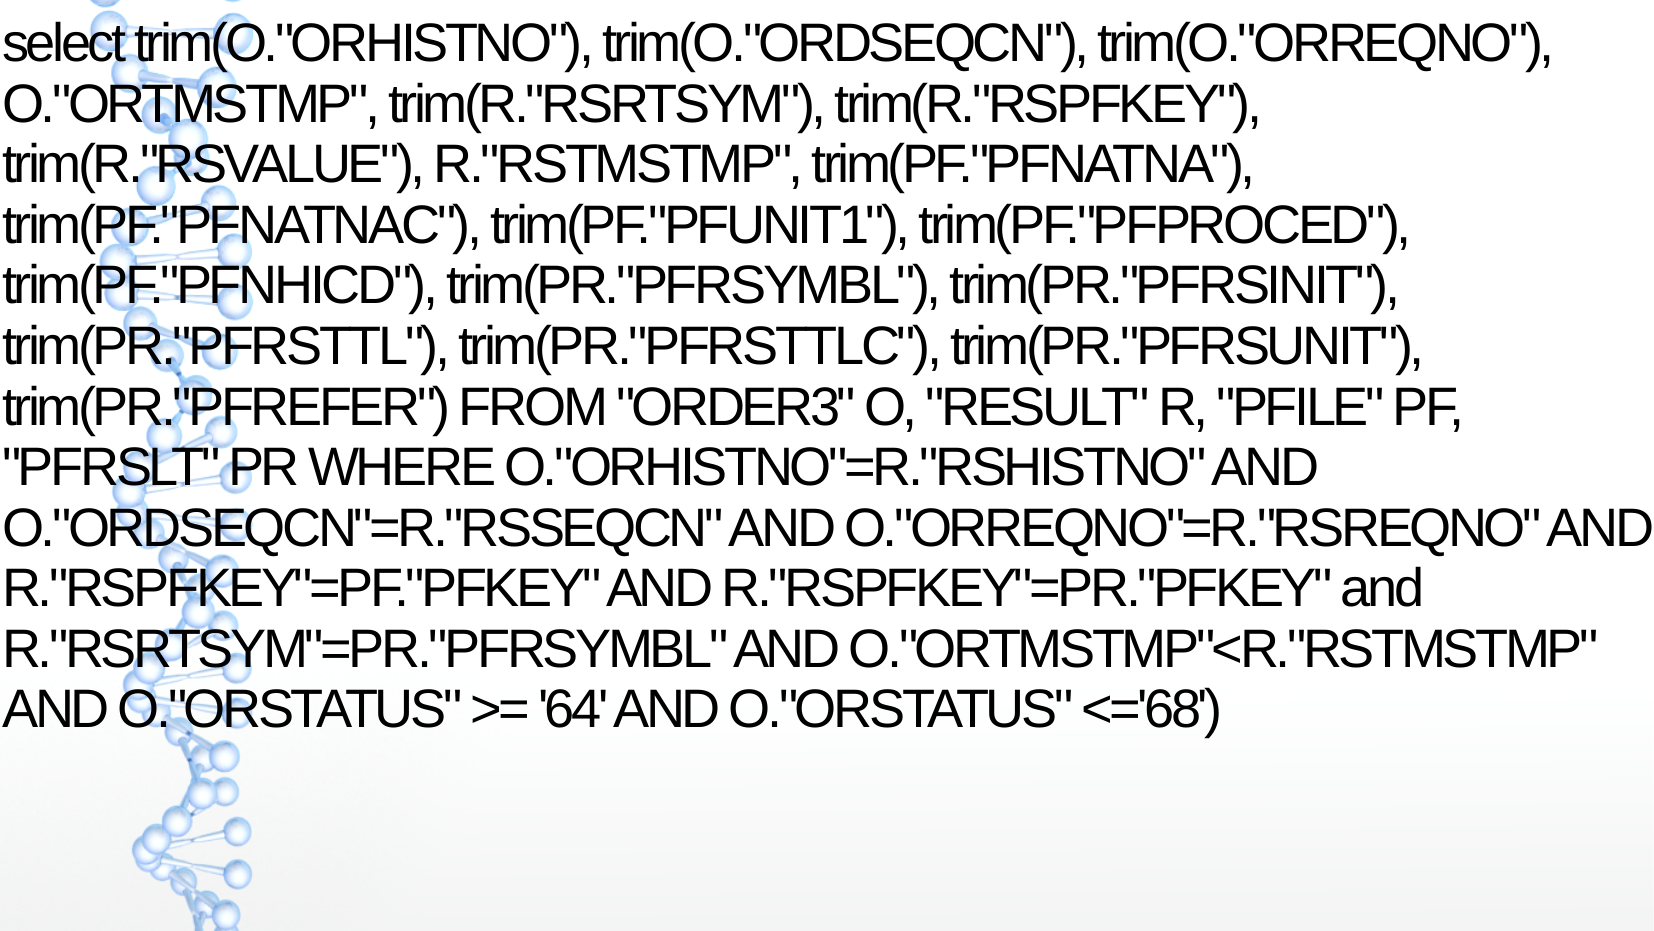

select trim(O."ORHISTNO"), trim(O."ORDSEQCN"), trim(O."ORREQNO"), O."ORTMSTMP", trim(R."RSRTSYM"), trim(R."RSPFKEY"), trim(R."RSVALUE"), R."RSTMSTMP", trim(PF."PFNATNA"), trim(PF."PFNATNAC"), trim(PF."PFUNIT1"), trim(PF."PFPROCED"), trim(PF."PFNHICD"), trim(PR."PFRSYMBL"), trim(PR."PFRSINIT"), trim(PR."PFRSTTL"), trim(PR."PFRSTTLC"), trim(PR."PFRSUNIT"), trim(PR."PFREFER") FROM "ORDER3" O, "RESULT" R, "PFILE" PF, "PFRSLT" PR WHERE O."ORHISTNO"=R."RSHISTNO" AND O."ORDSEQCN"=R."RSSEQCN" AND O."ORREQNO"=R."RSREQNO" AND R."RSPFKEY"=PF."PFKEY" AND R."RSPFKEY"=PR."PFKEY" and R."RSRTSYM"=PR."PFRSYMBL" AND O."ORTMSTMP"<R."RSTMSTMP" AND O."ORSTATUS" >= '64' AND O."ORSTATUS" <='68')